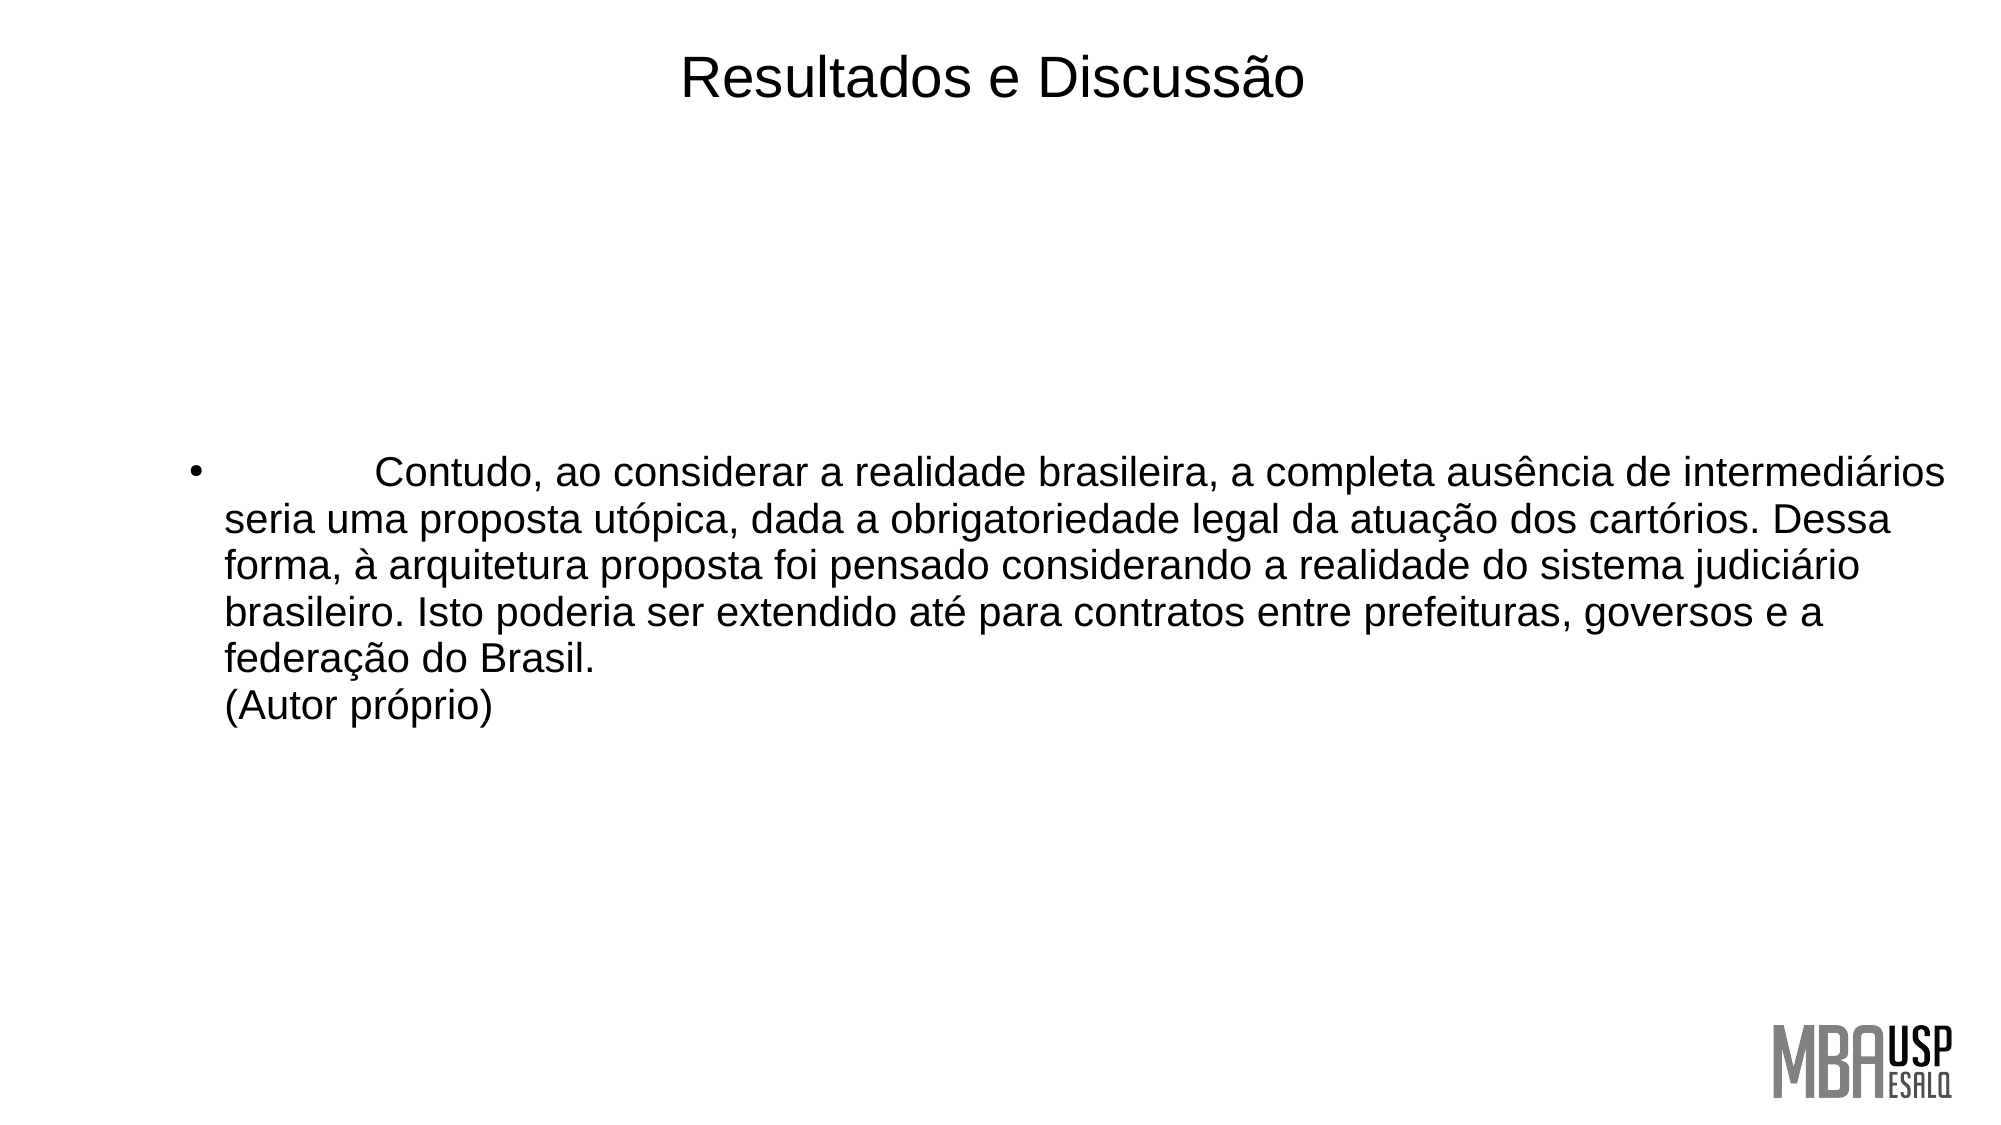

Resultados e Discussão
	Contudo, ao considerar a realidade brasileira, a completa ausência de intermediários seria uma proposta utópica, dada a obrigatoriedade legal da atuação dos cartórios. Dessa forma, à arquitetura proposta foi pensado considerando a realidade do sistema judiciário brasileiro. Isto poderia ser extendido até para contratos entre prefeituras, goversos e a federação do Brasil.
(Autor próprio)